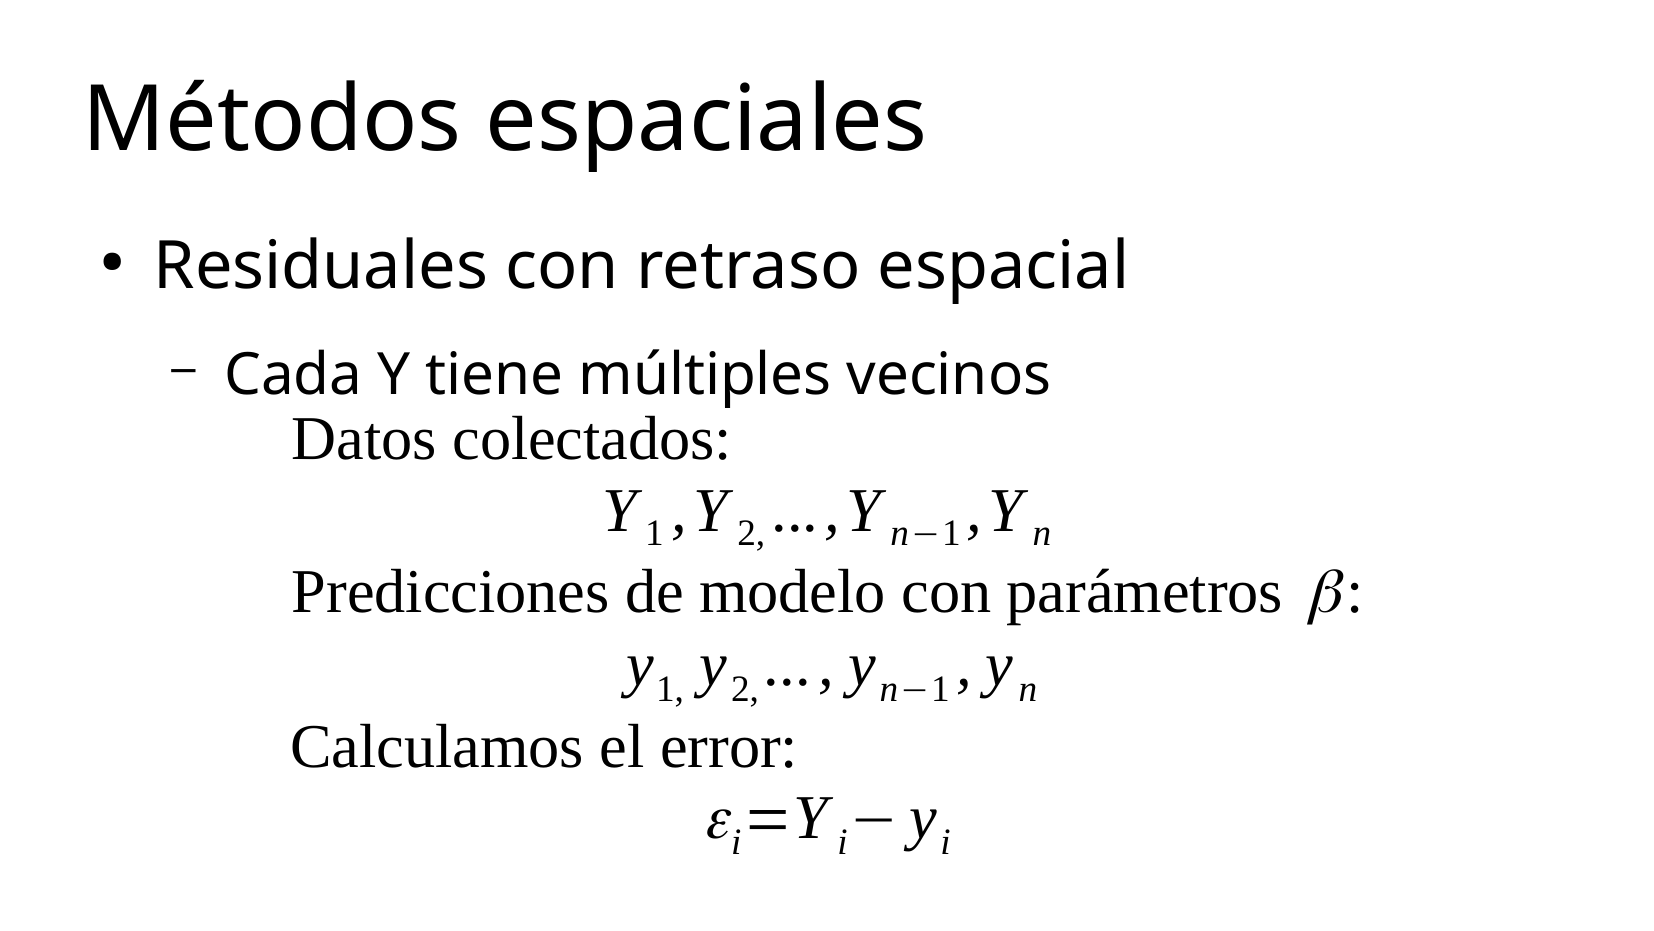

# Métodos espaciales
Residuales con retraso espacial
Cada Y tiene múltiples vecinos